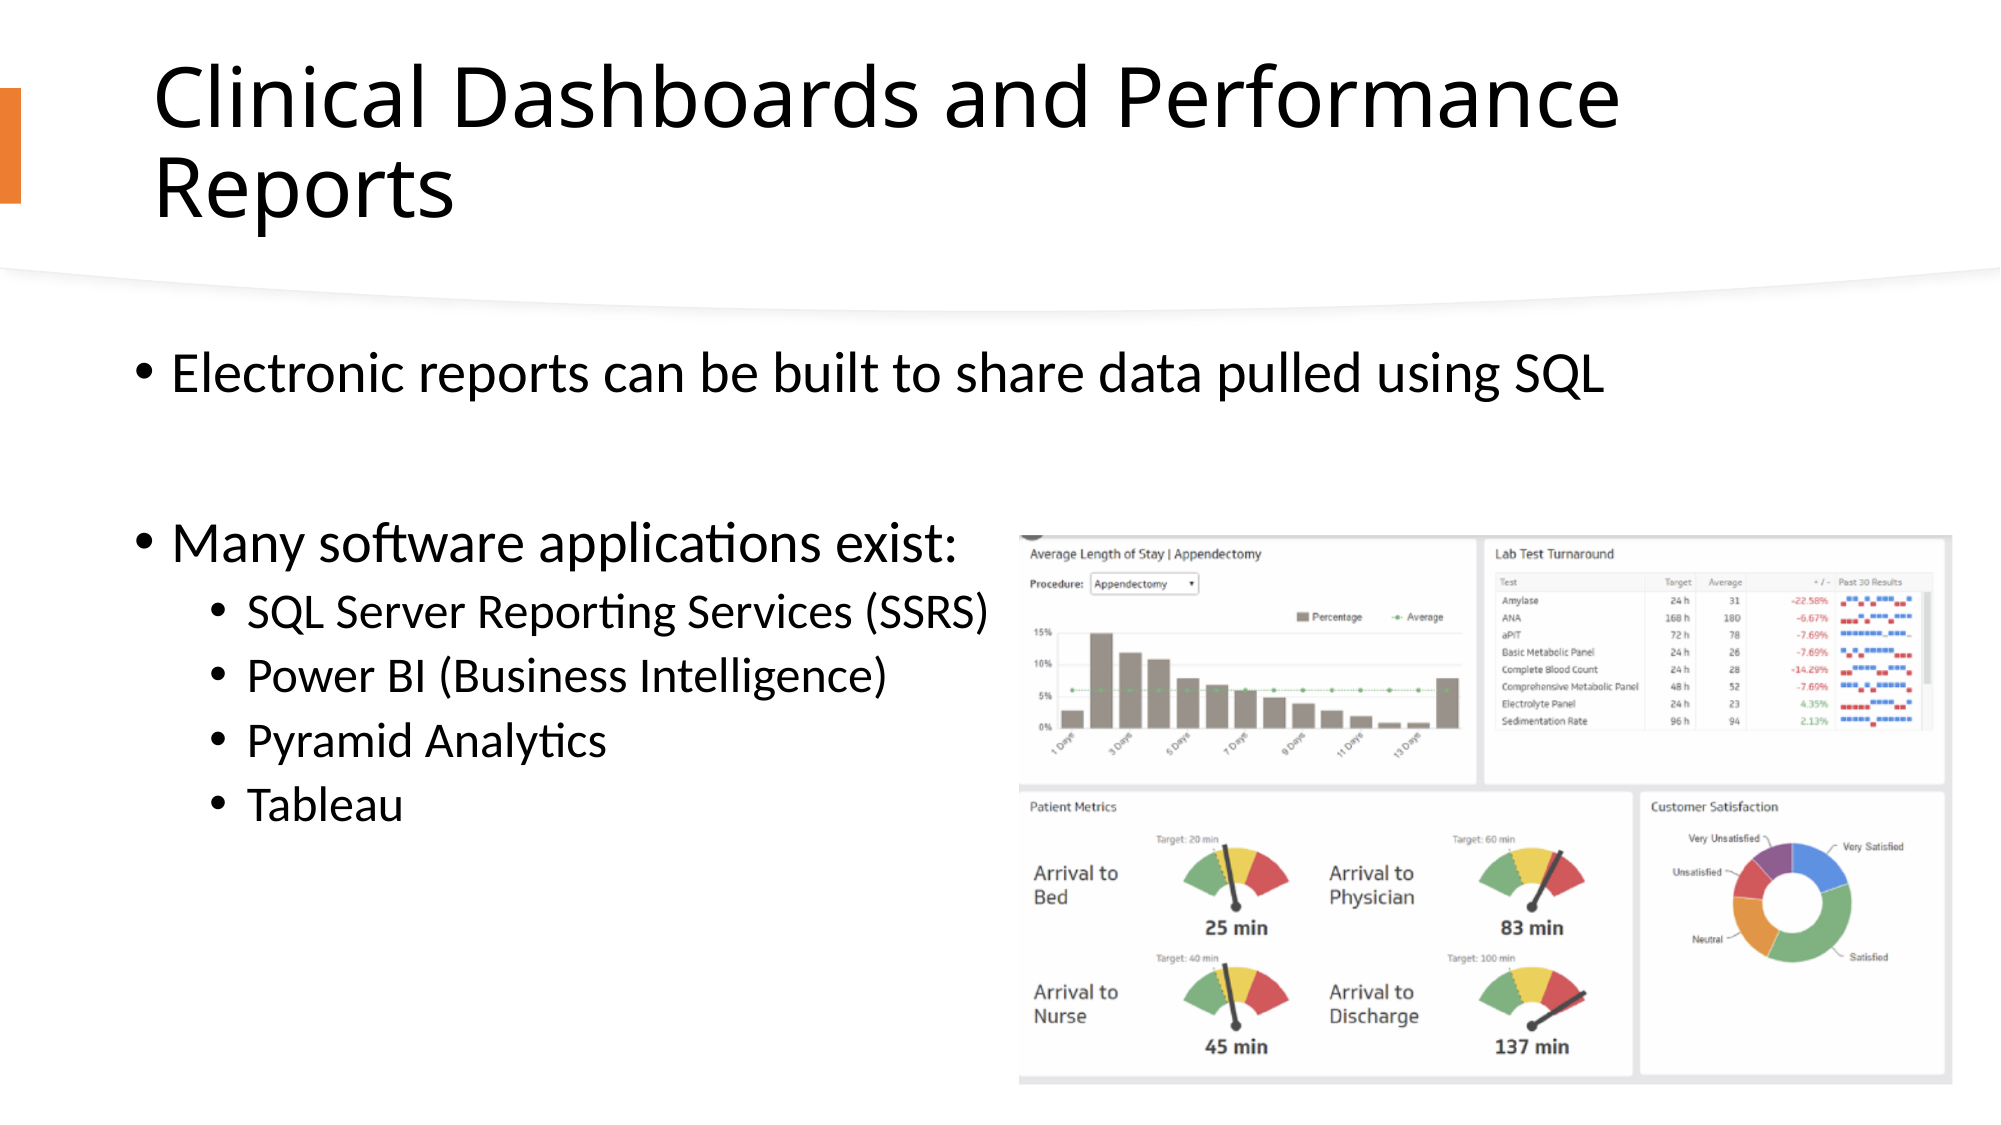

# Clinical Dashboards and Performance Reports
Electronic reports can be built to share data pulled using SQL
Many software applications exist:
SQL Server Reporting Services (SSRS)
Power BI (Business Intelligence)
Pyramid Analytics
Tableau